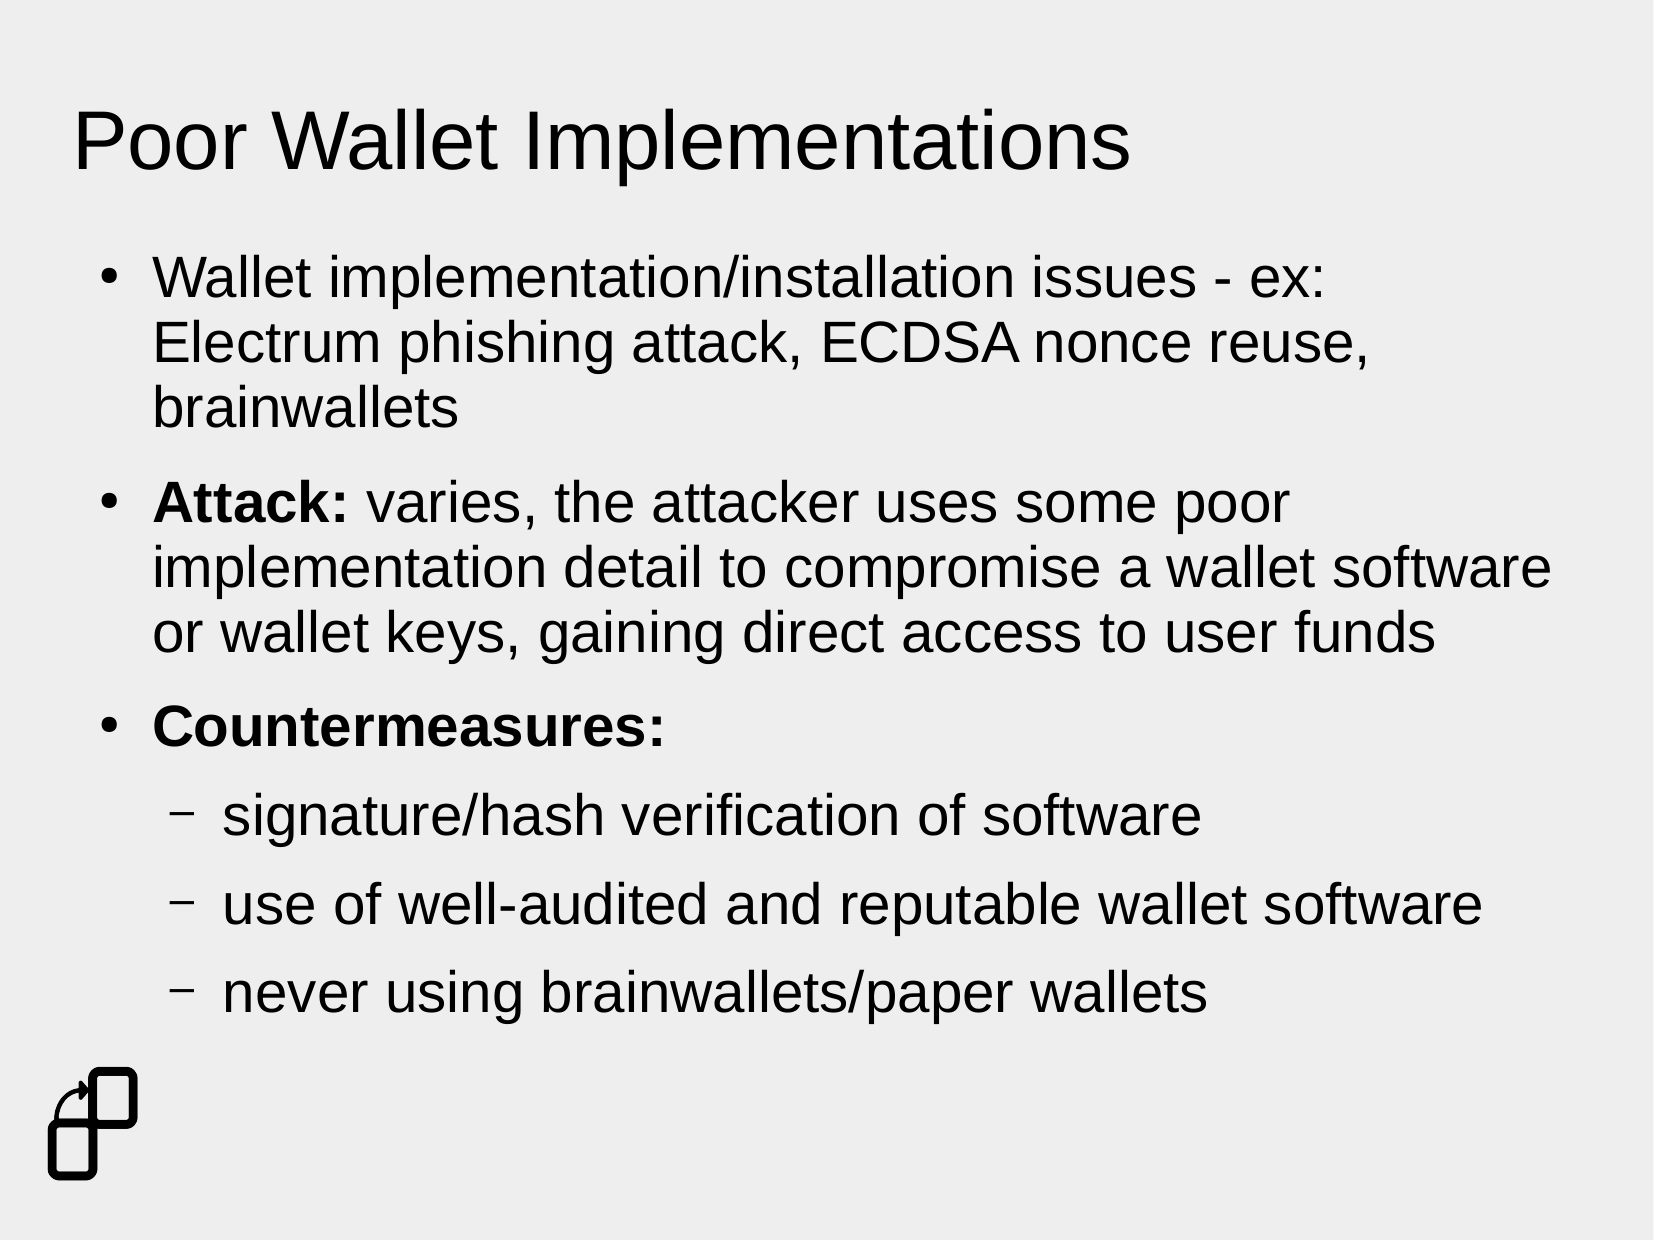

Poor Wallet Implementations
# Wallet implementation/installation issues - ex: Electrum phishing attack, ECDSA nonce reuse, brainwallets
Attack: varies, the attacker uses some poor implementation detail to compromise a wallet software or wallet keys, gaining direct access to user funds
Countermeasures:
signature/hash verification of software
use of well-audited and reputable wallet software
never using brainwallets/paper wallets